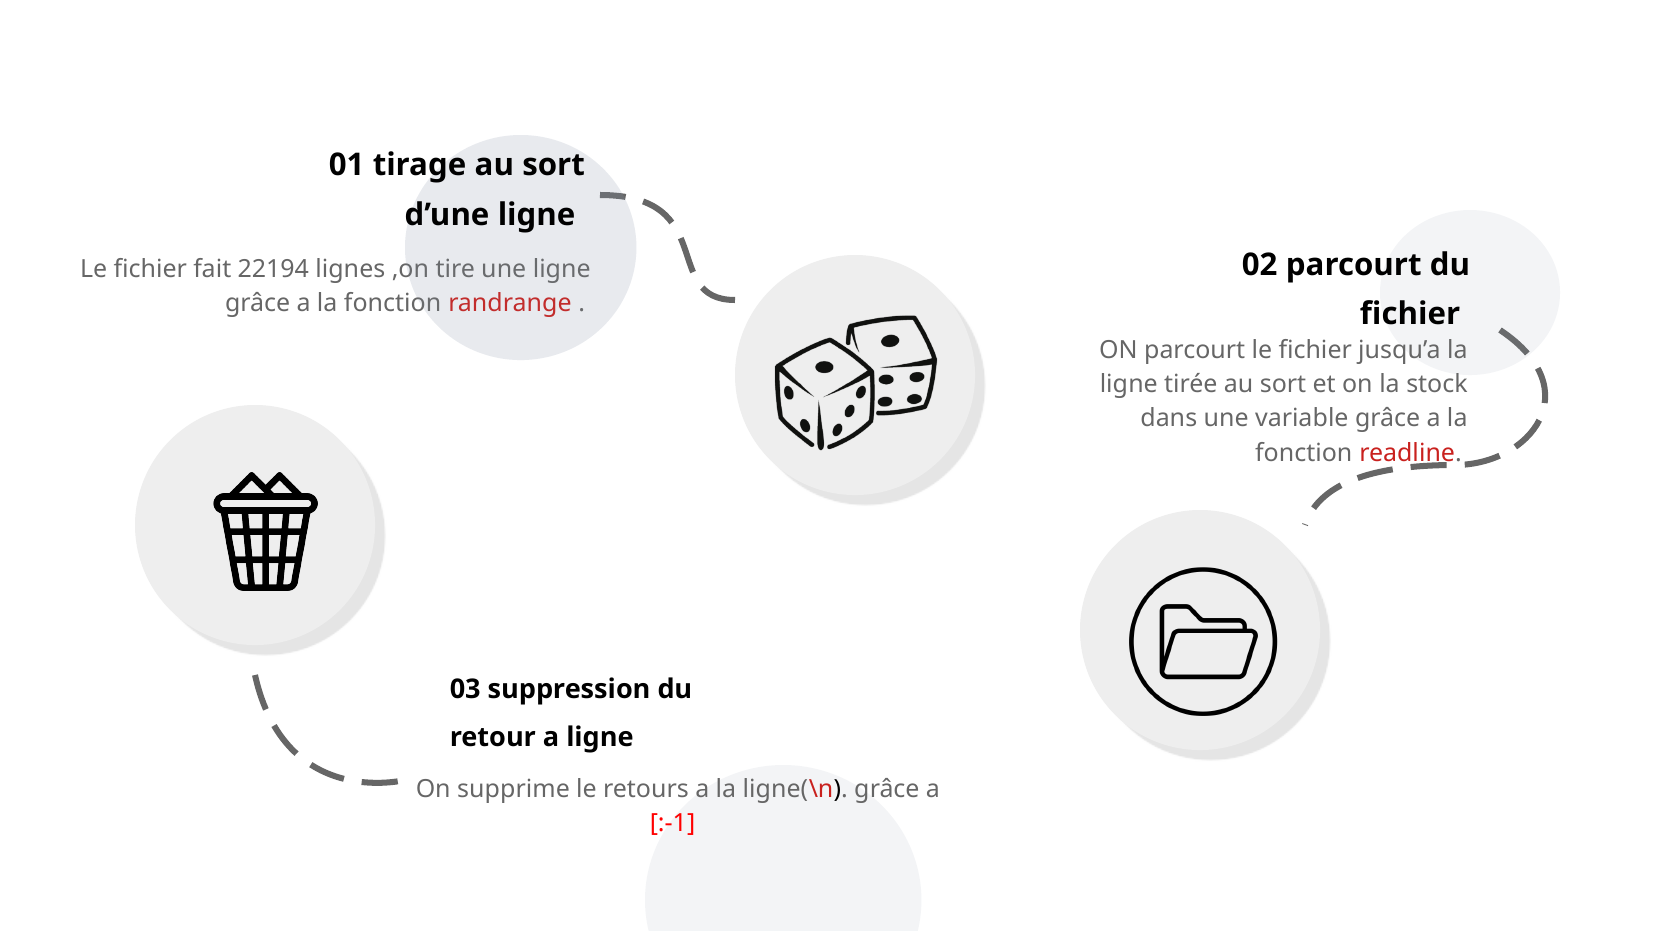

01 tirage au sort d’une ligne
02 parcourt du fichier
 Le fichier fait 22194 lignes ,on tire une ligne grâce a la fonction randrange .
ON parcourt le fichier jusqu’a la ligne tirée au sort et on la stock dans une variable grâce a la fonction readline.
03 suppression du retour a ligne
On supprime le retours a la ligne(\n). grâce a [:-1]